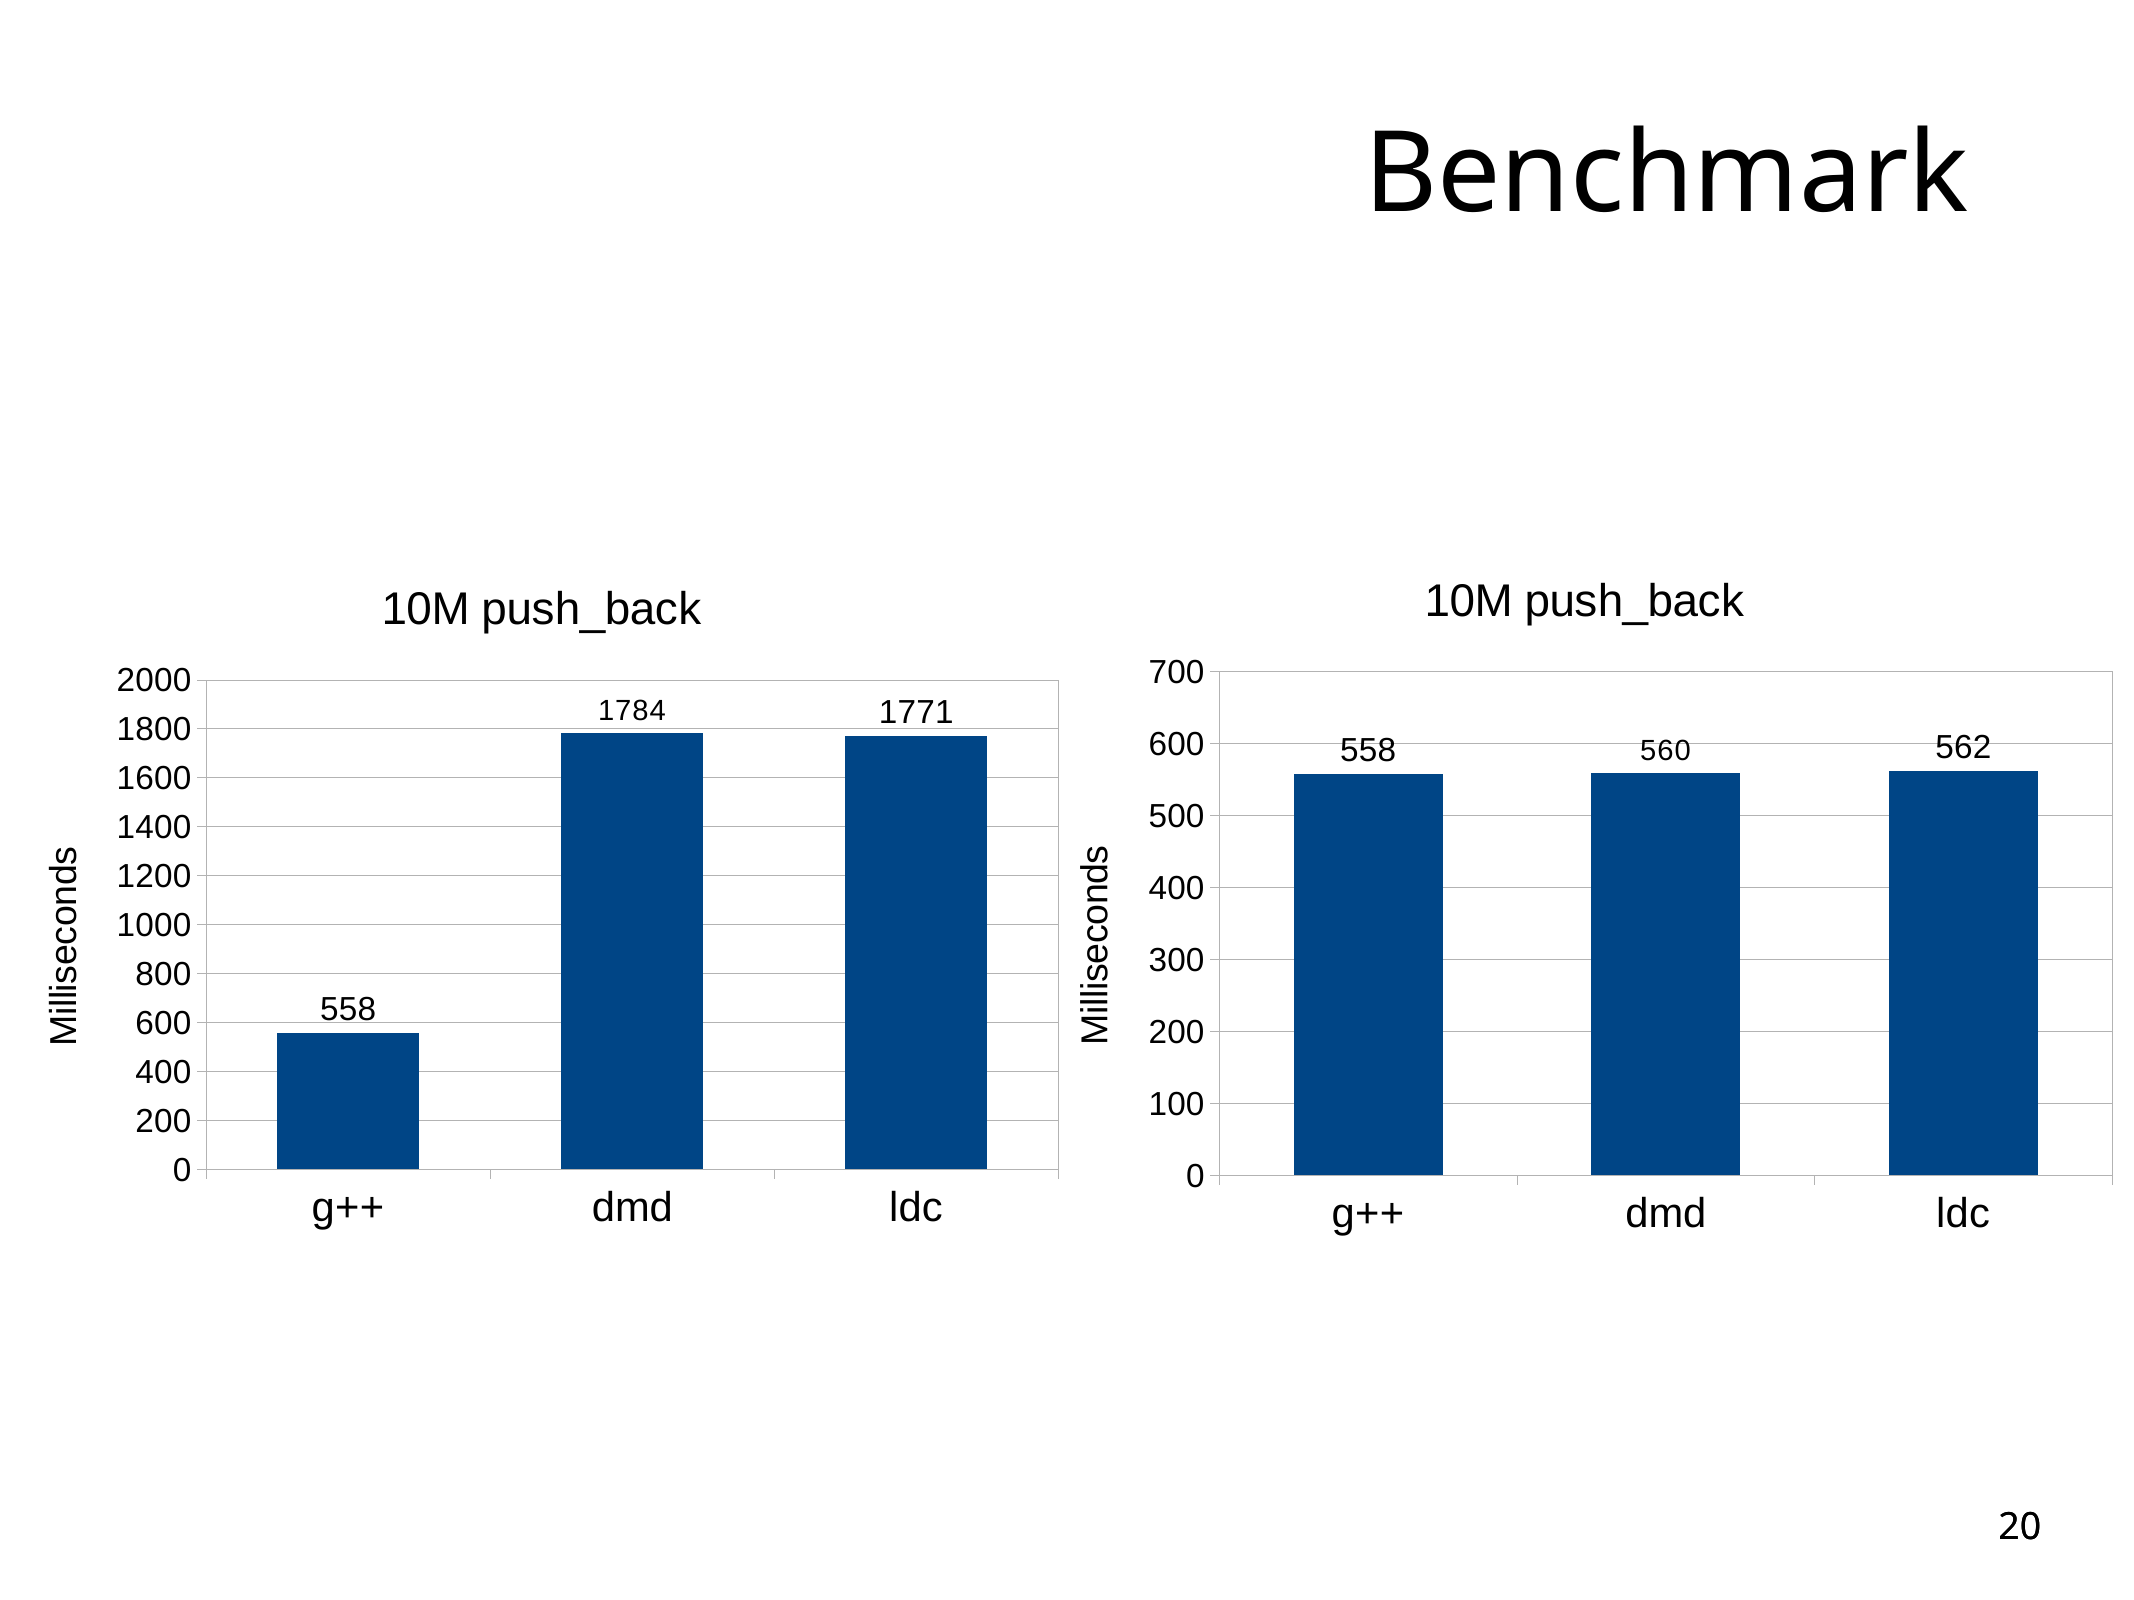

# Benchmark
### Chart: 10M push_back
| Category | Column 1 |
|---|---|
| g++ | 558.0 |
| dmd | 560.0 |
| ldc | 562.0 |
### Chart: 10M push_back
| Category | Column 1 |
|---|---|
| g++ | 558.0 |
| dmd | 1784.0 |
| ldc | 1771.0 |20